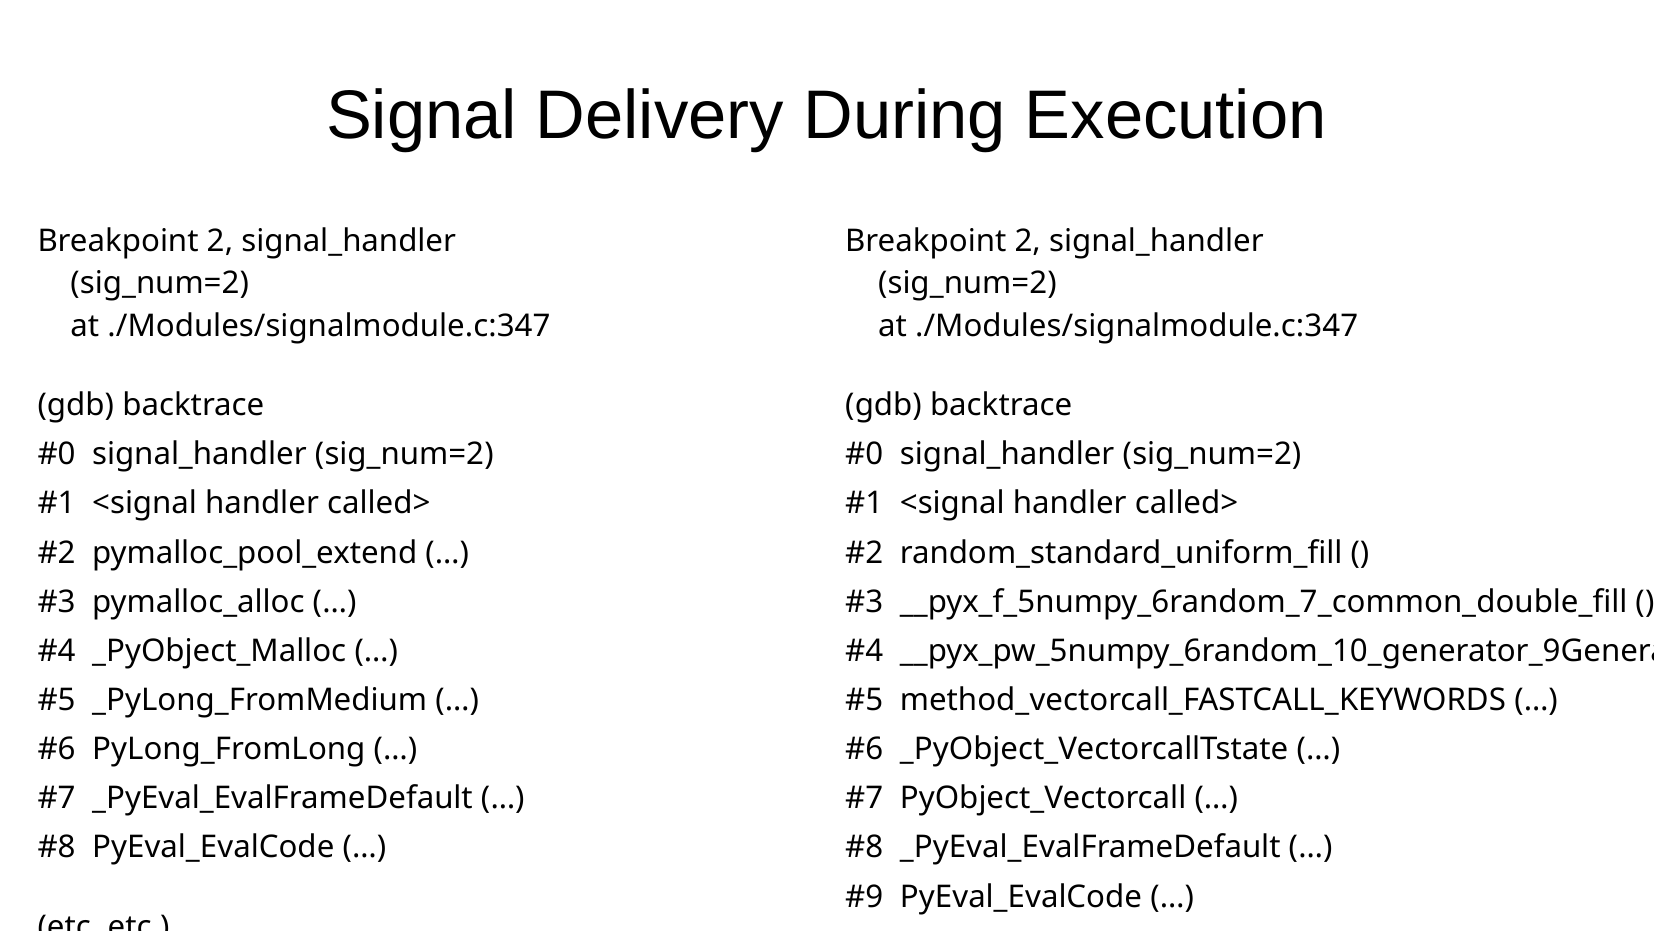

# Signal Delivery During Execution
Breakpoint 2, signal_handler
 (sig_num=2)
 at ./Modules/signalmodule.c:347
(gdb) backtrace
#0 signal_handler (sig_num=2)
#1 <signal handler called>
#2 pymalloc_pool_extend (…)
#3 pymalloc_alloc (…)
#4 _PyObject_Malloc (…)
#5 _PyLong_FromMedium (…)
#6 PyLong_FromLong (…)
#7 _PyEval_EvalFrameDefault (…)
#8 PyEval_EvalCode (…)
(etc. etc.)
Breakpoint 2, signal_handler
 (sig_num=2)
 at ./Modules/signalmodule.c:347
(gdb) backtrace
#0 signal_handler (sig_num=2)
#1 <signal handler called>
#2 random_standard_uniform_fill ()
#3 __pyx_f_5numpy_6random_7_common_double_fill ()
#4 __pyx_pw_5numpy_6random_10_generator_9Generator_15random ()
#5 method_vectorcall_FASTCALL_KEYWORDS (…)
#6 _PyObject_VectorcallTstate (…)
#7 PyObject_Vectorcall (…)
#8 _PyEval_EvalFrameDefault (…)
#9 PyEval_EvalCode (…)